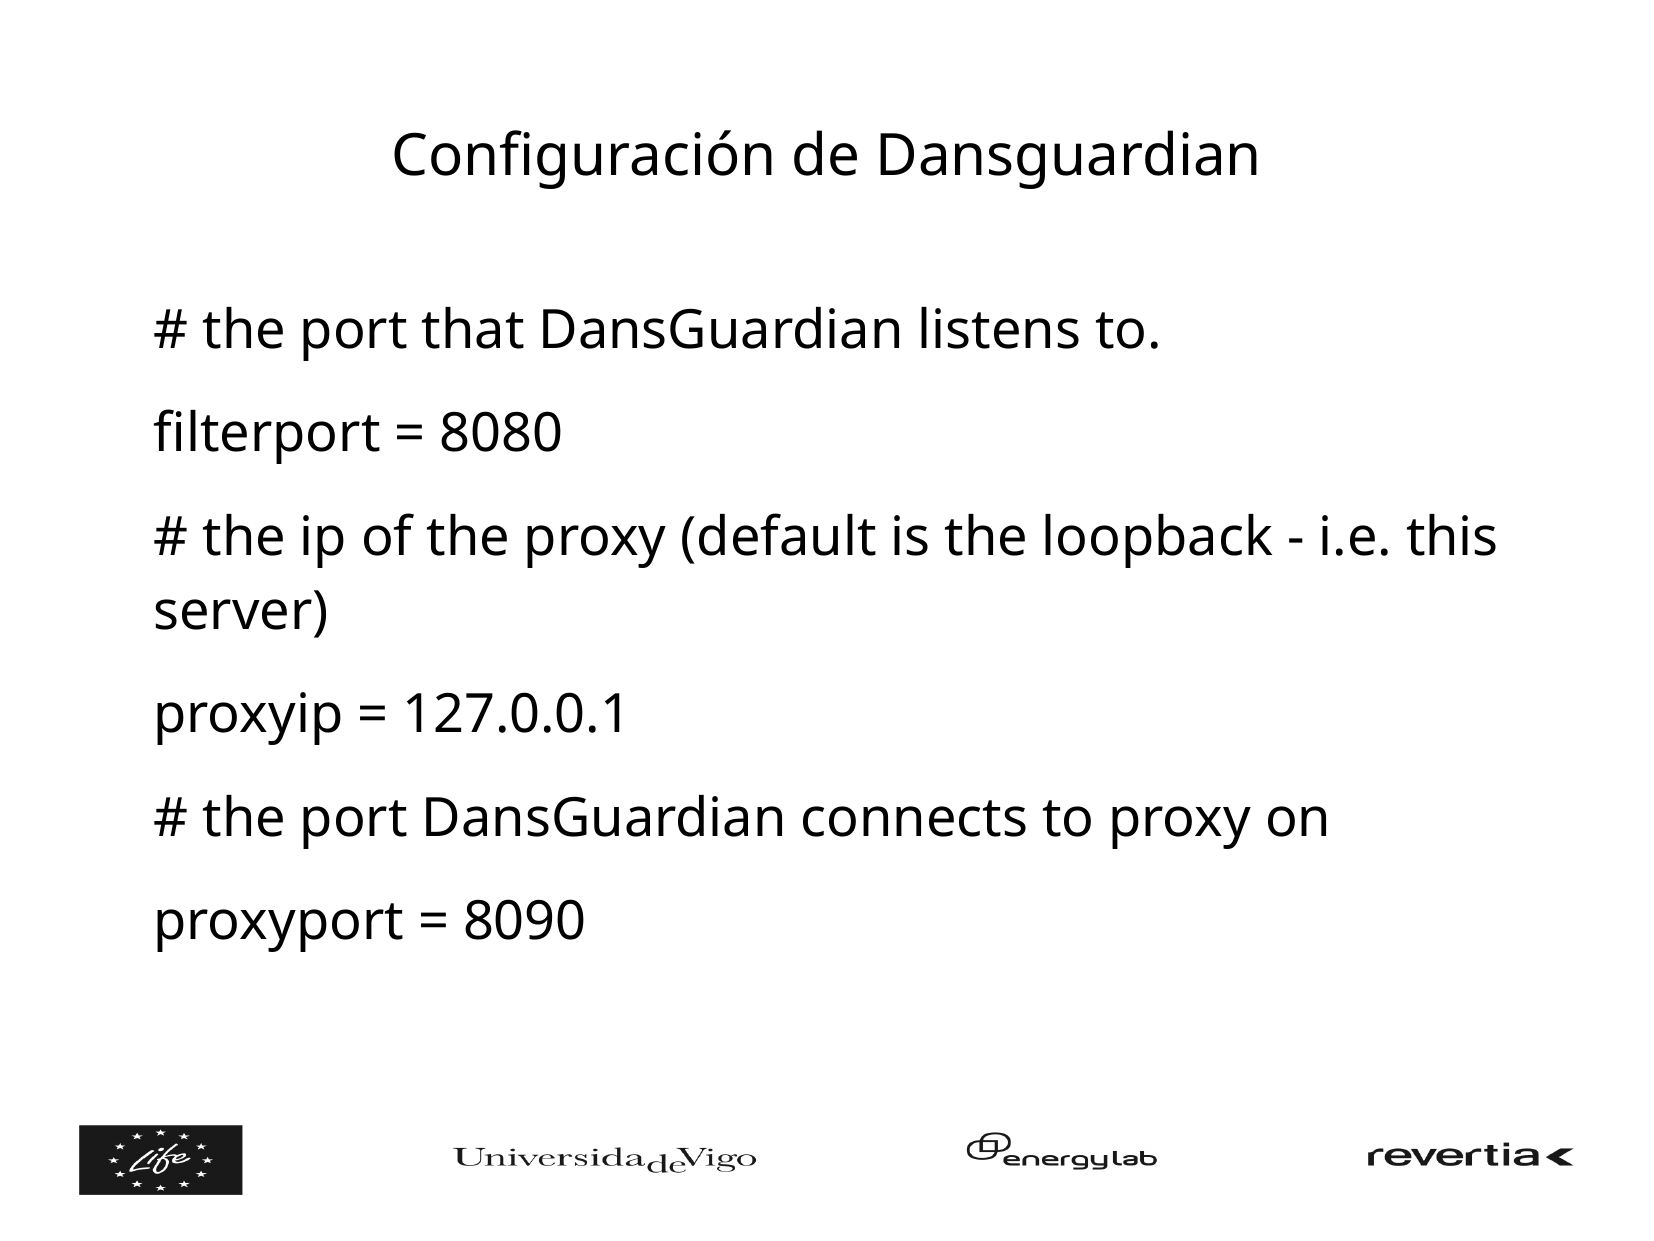

# Configuración de Dansguardian
# the port that DansGuardian listens to.
filterport = 8080
# the ip of the proxy (default is the loopback - i.e. this server)
proxyip = 127.0.0.1
# the port DansGuardian connects to proxy on
proxyport = 8090